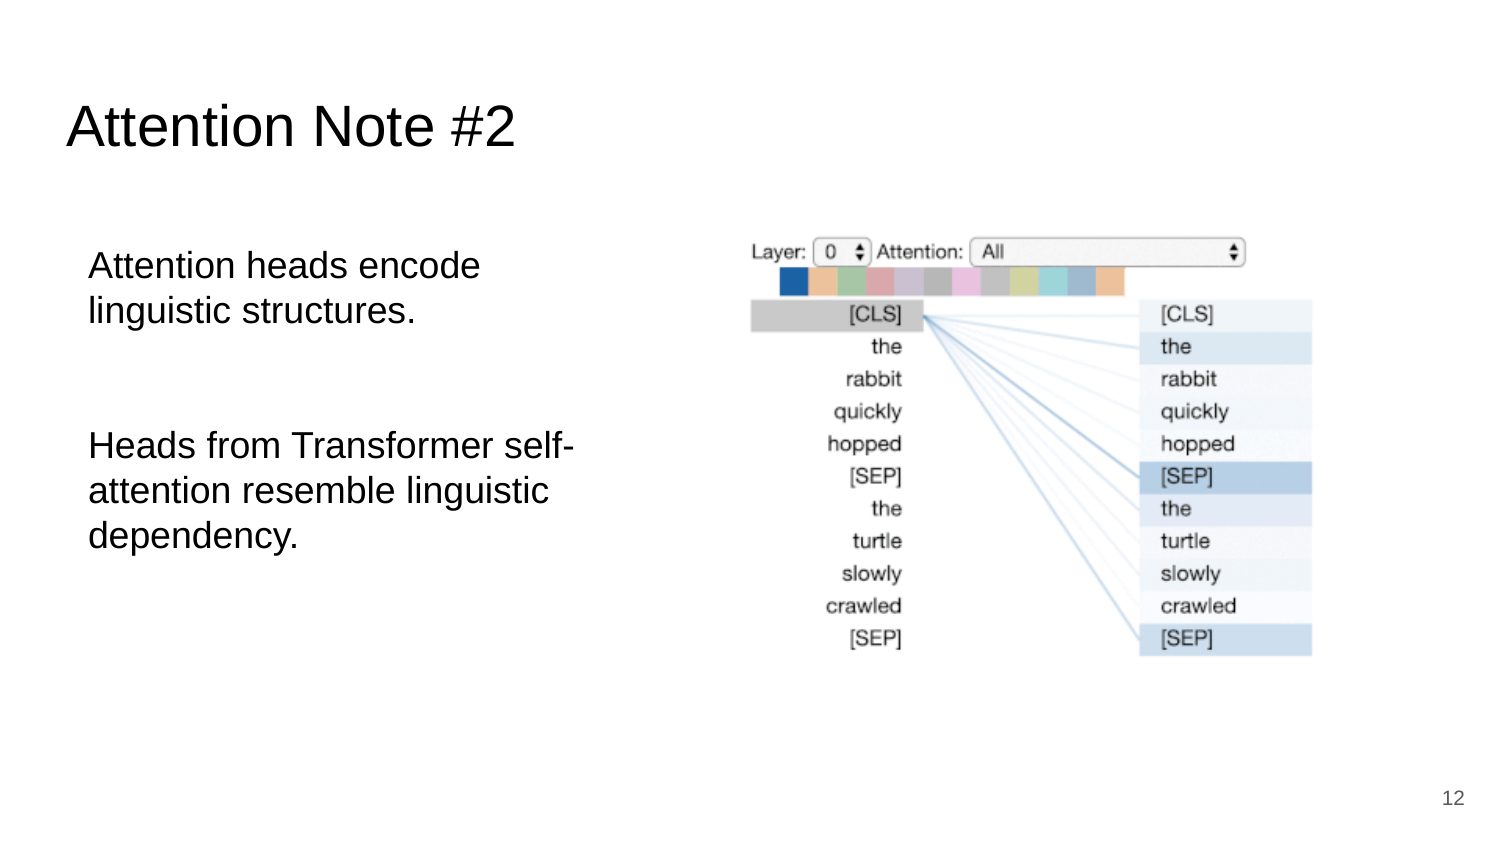

# Attention Note #2
Attention heads encode linguistic structures.
Heads from Transformer self-attention resemble linguistic dependency.